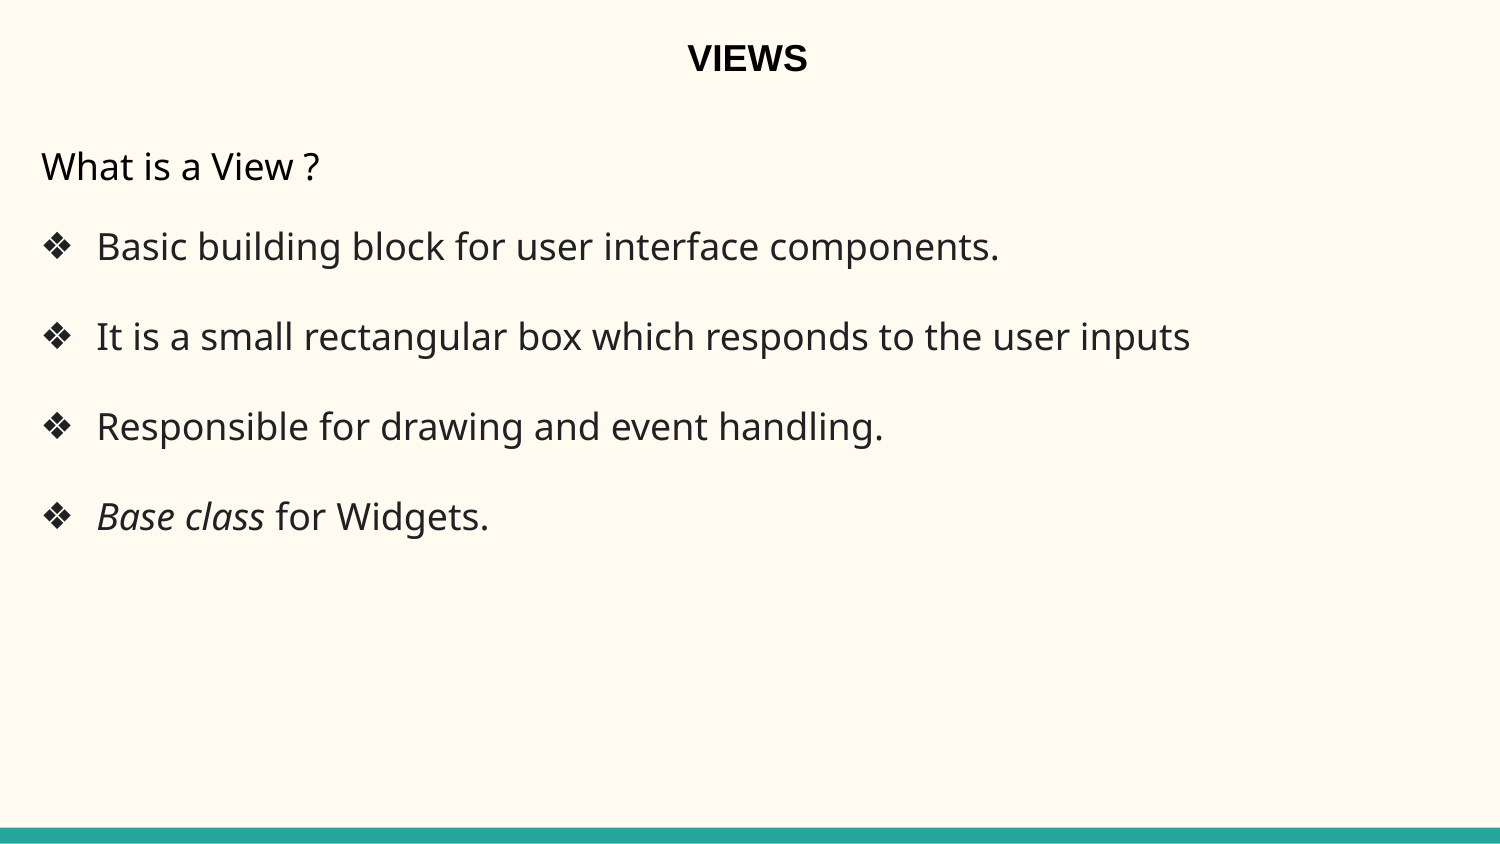

# VIEWS
 What is a View ?
Basic building block for user interface components.
It is a small rectangular box which responds to the user inputs
Responsible for drawing and event handling.
Base class for Widgets.